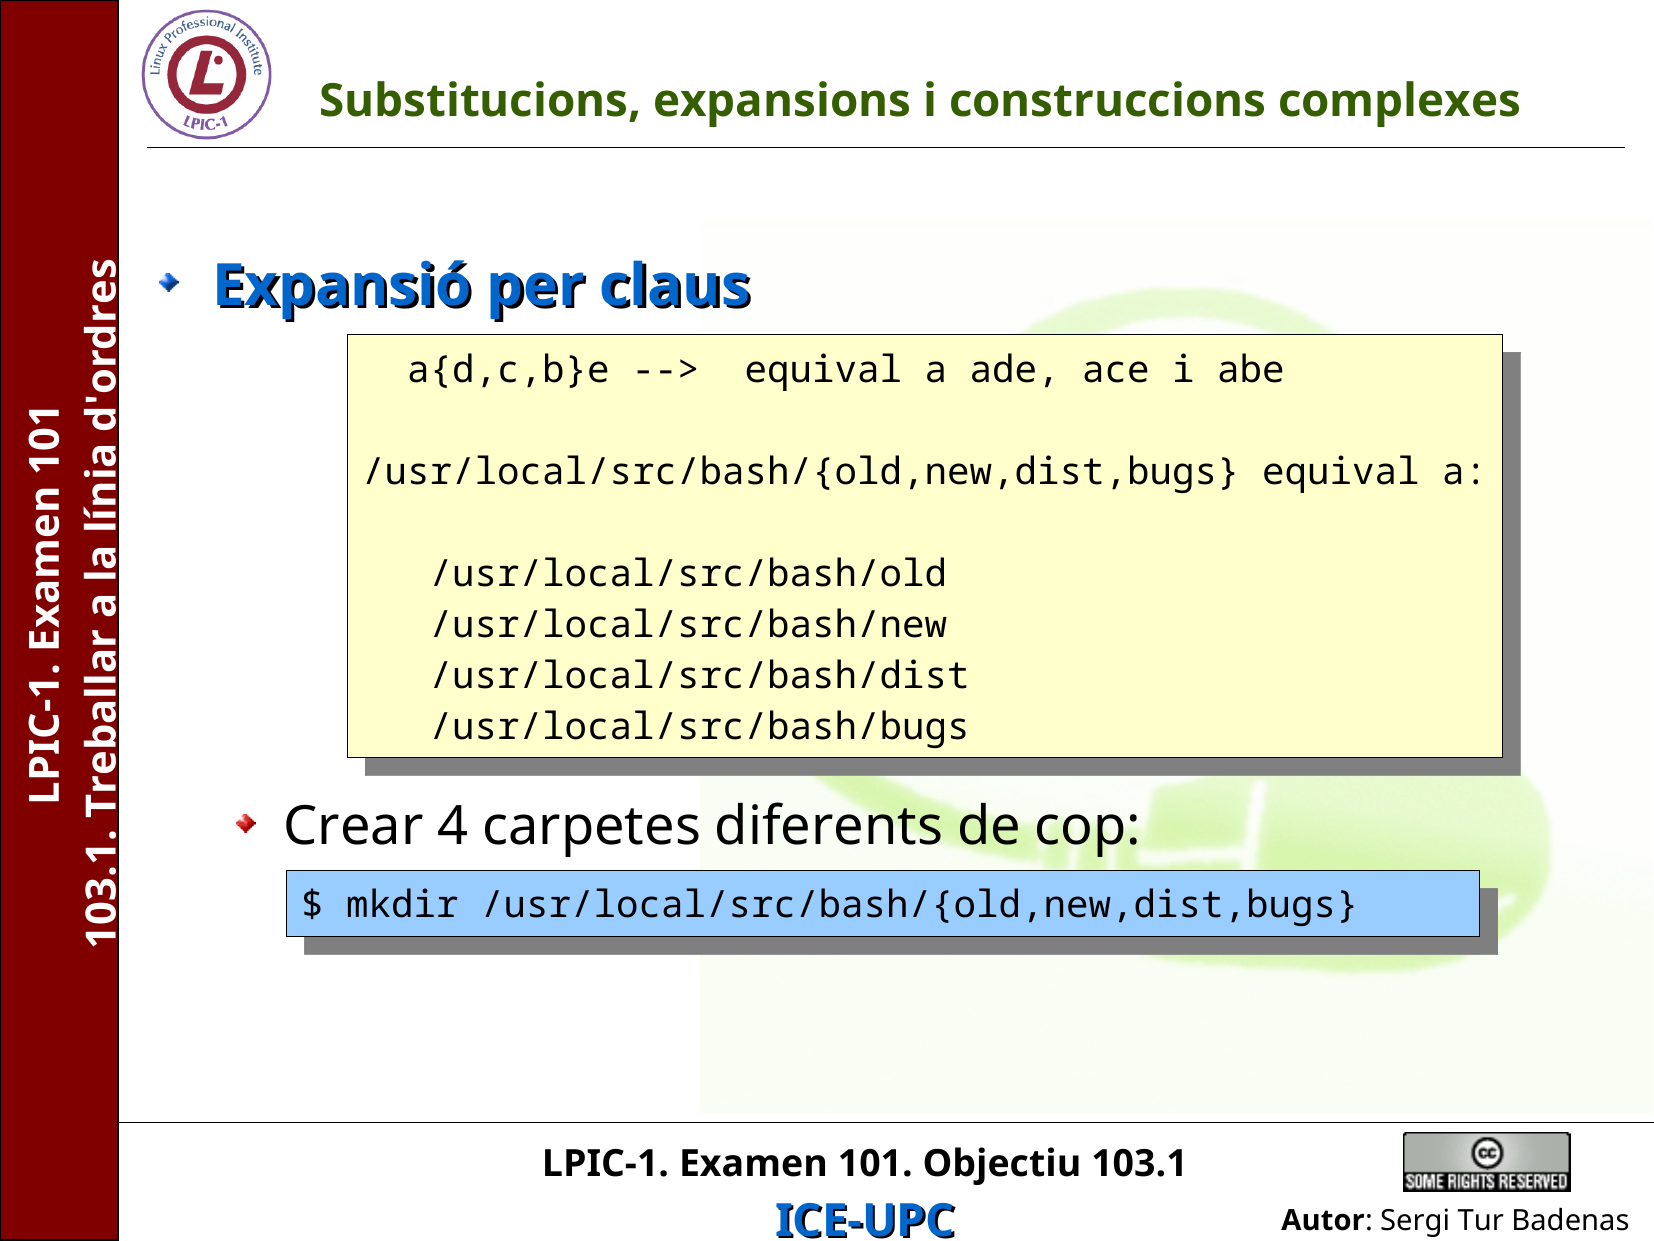

# Substitucions, expansions i construccions complexes
Expansió per claus
Crear 4 carpetes diferents de cop:
 a{d,c,b}e --> equival a ade, ace i abe
/usr/local/src/bash/{old,new,dist,bugs} equival a:
 /usr/local/src/bash/old
 /usr/local/src/bash/new
 /usr/local/src/bash/dist
 /usr/local/src/bash/bugs
$ mkdir /usr/local/src/bash/{old,new,dist,bugs}